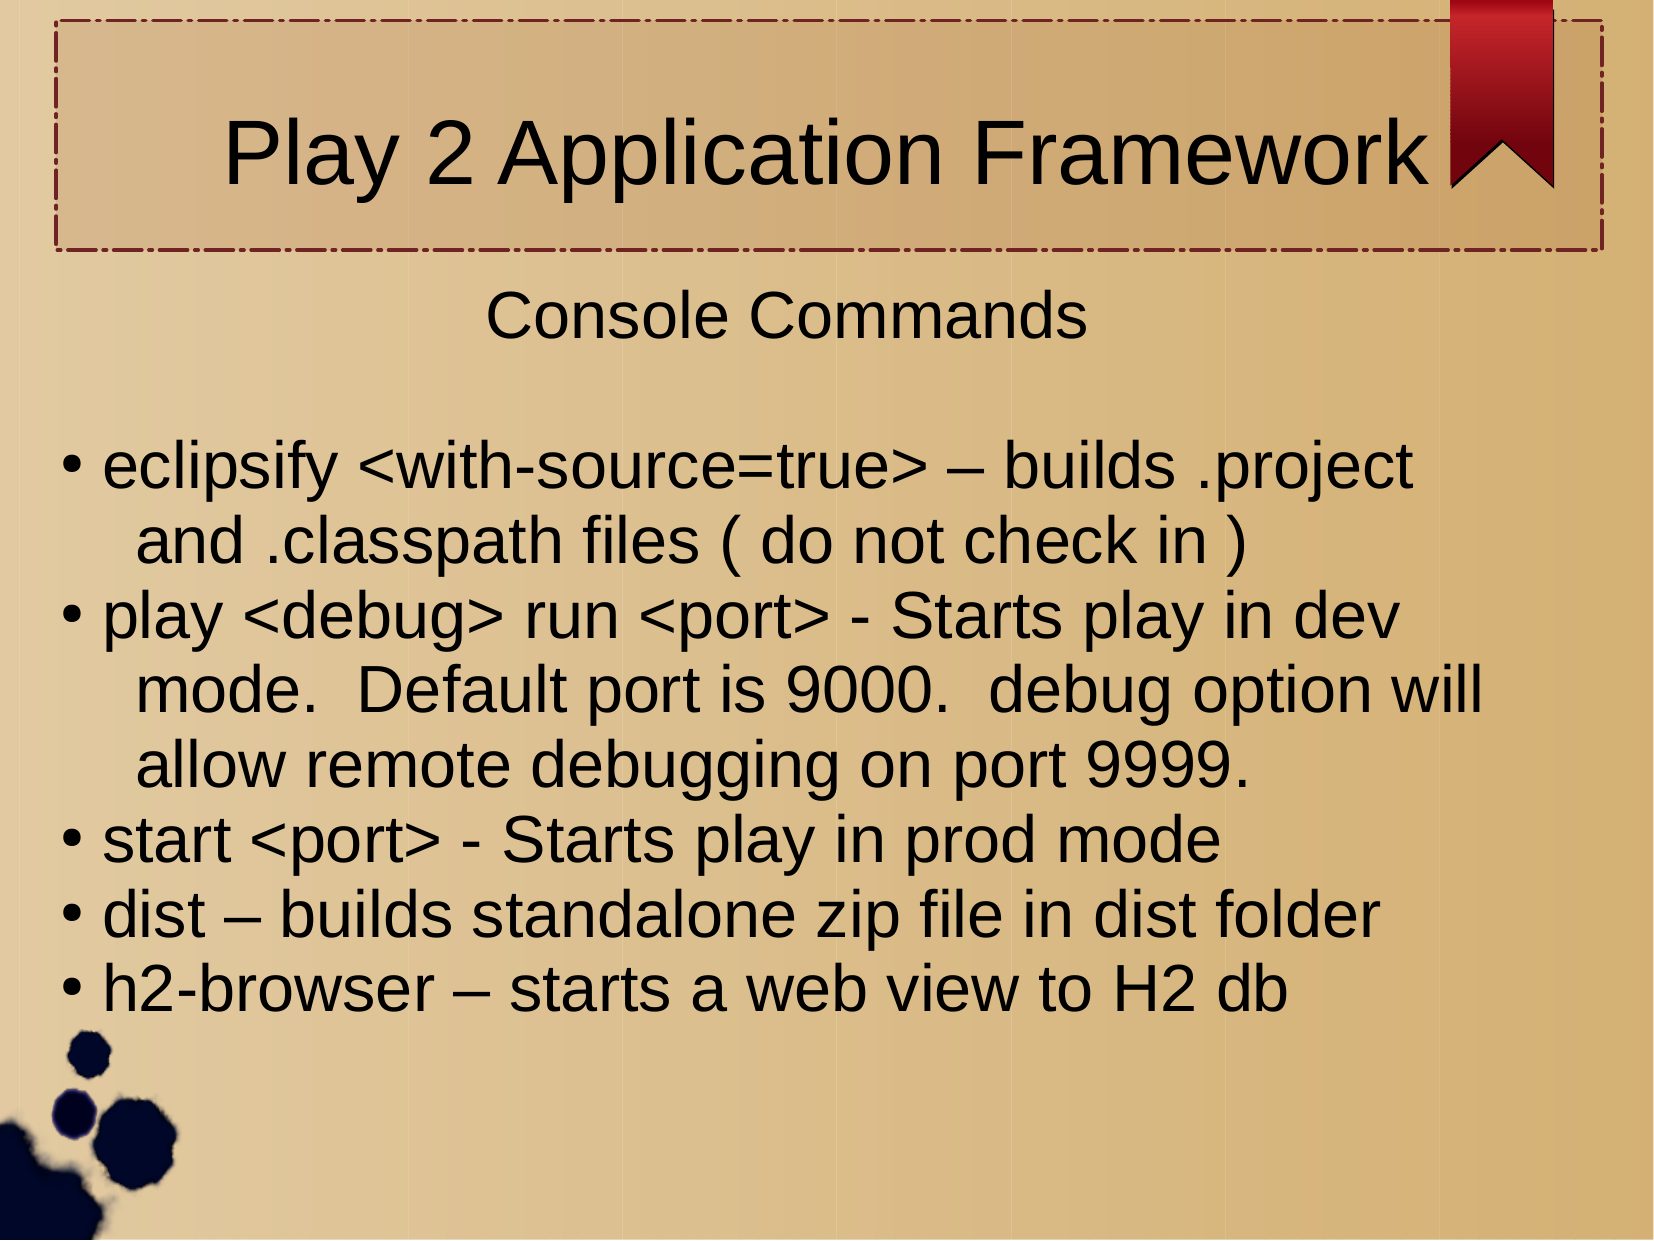

# Play 2 Application Framework
Console Commands
 eclipsify <with-source=true> – builds .project 		and .classpath files ( do not check in )
 play <debug> run <port> - Starts play in dev 		mode. Default port is 9000. debug option will 	allow remote debugging on port 9999.
 start <port> - Starts play in prod mode
 dist – builds standalone zip file in dist folder
 h2-browser – starts a web view to H2 db